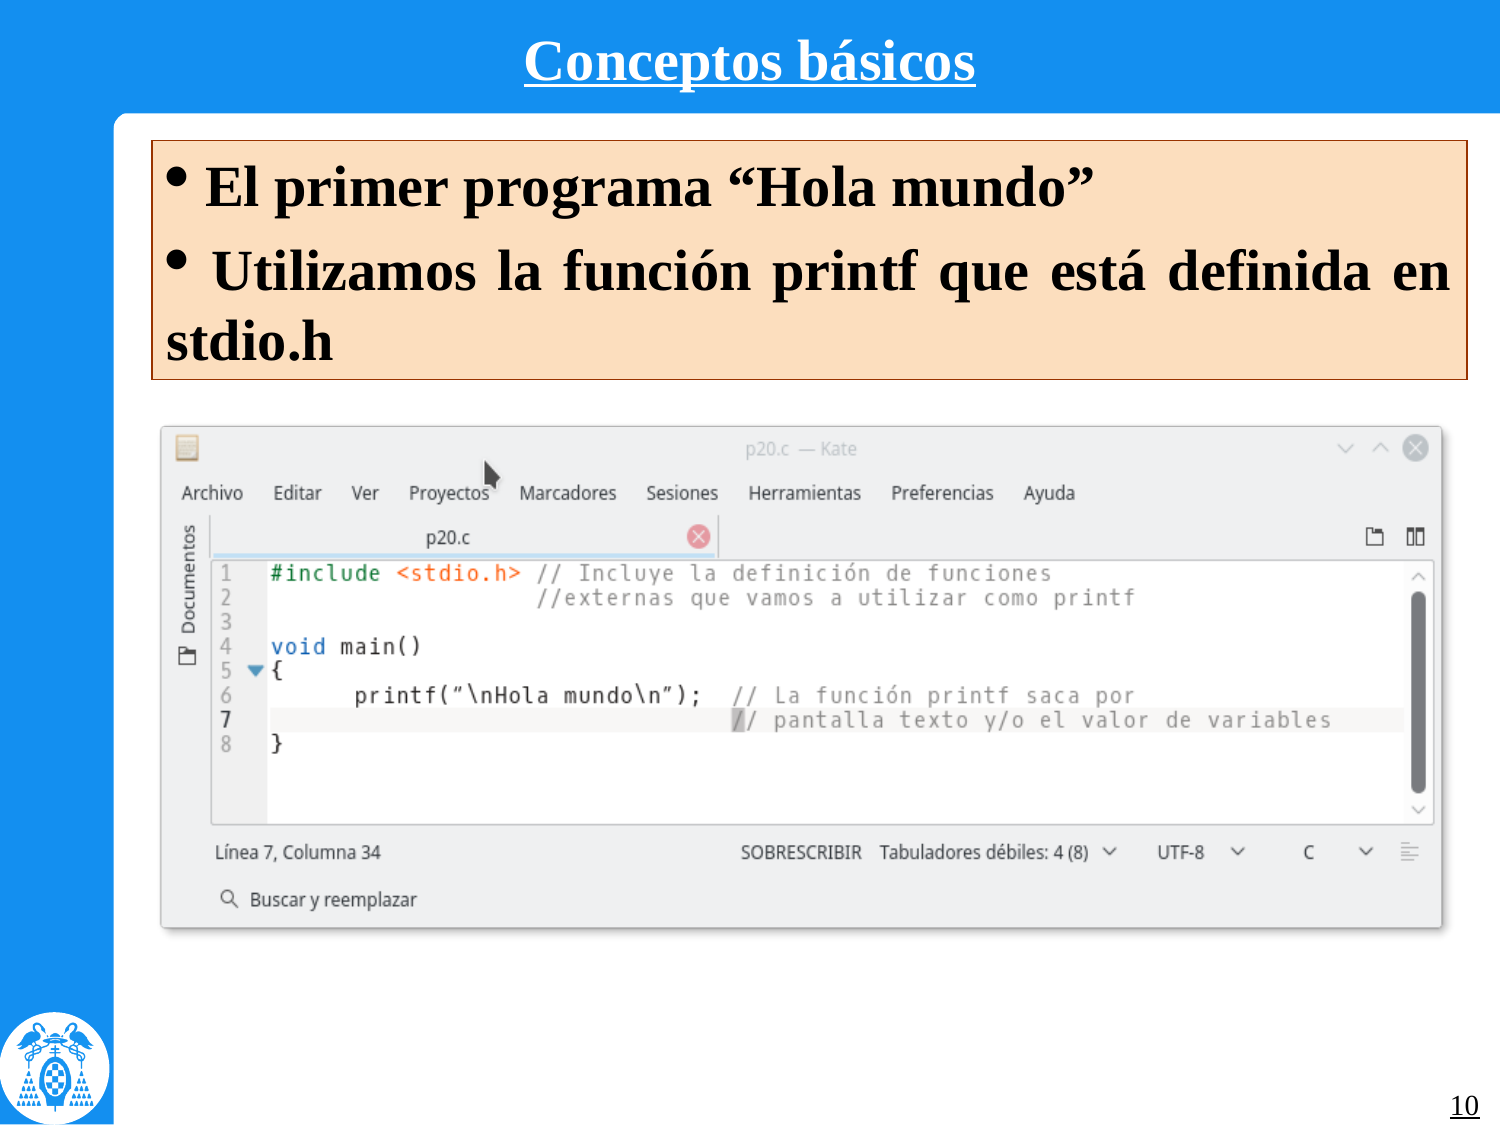

Conceptos básicos
 El primer programa “Hola mundo”
 Utilizamos la función printf que está definida en stdio.h